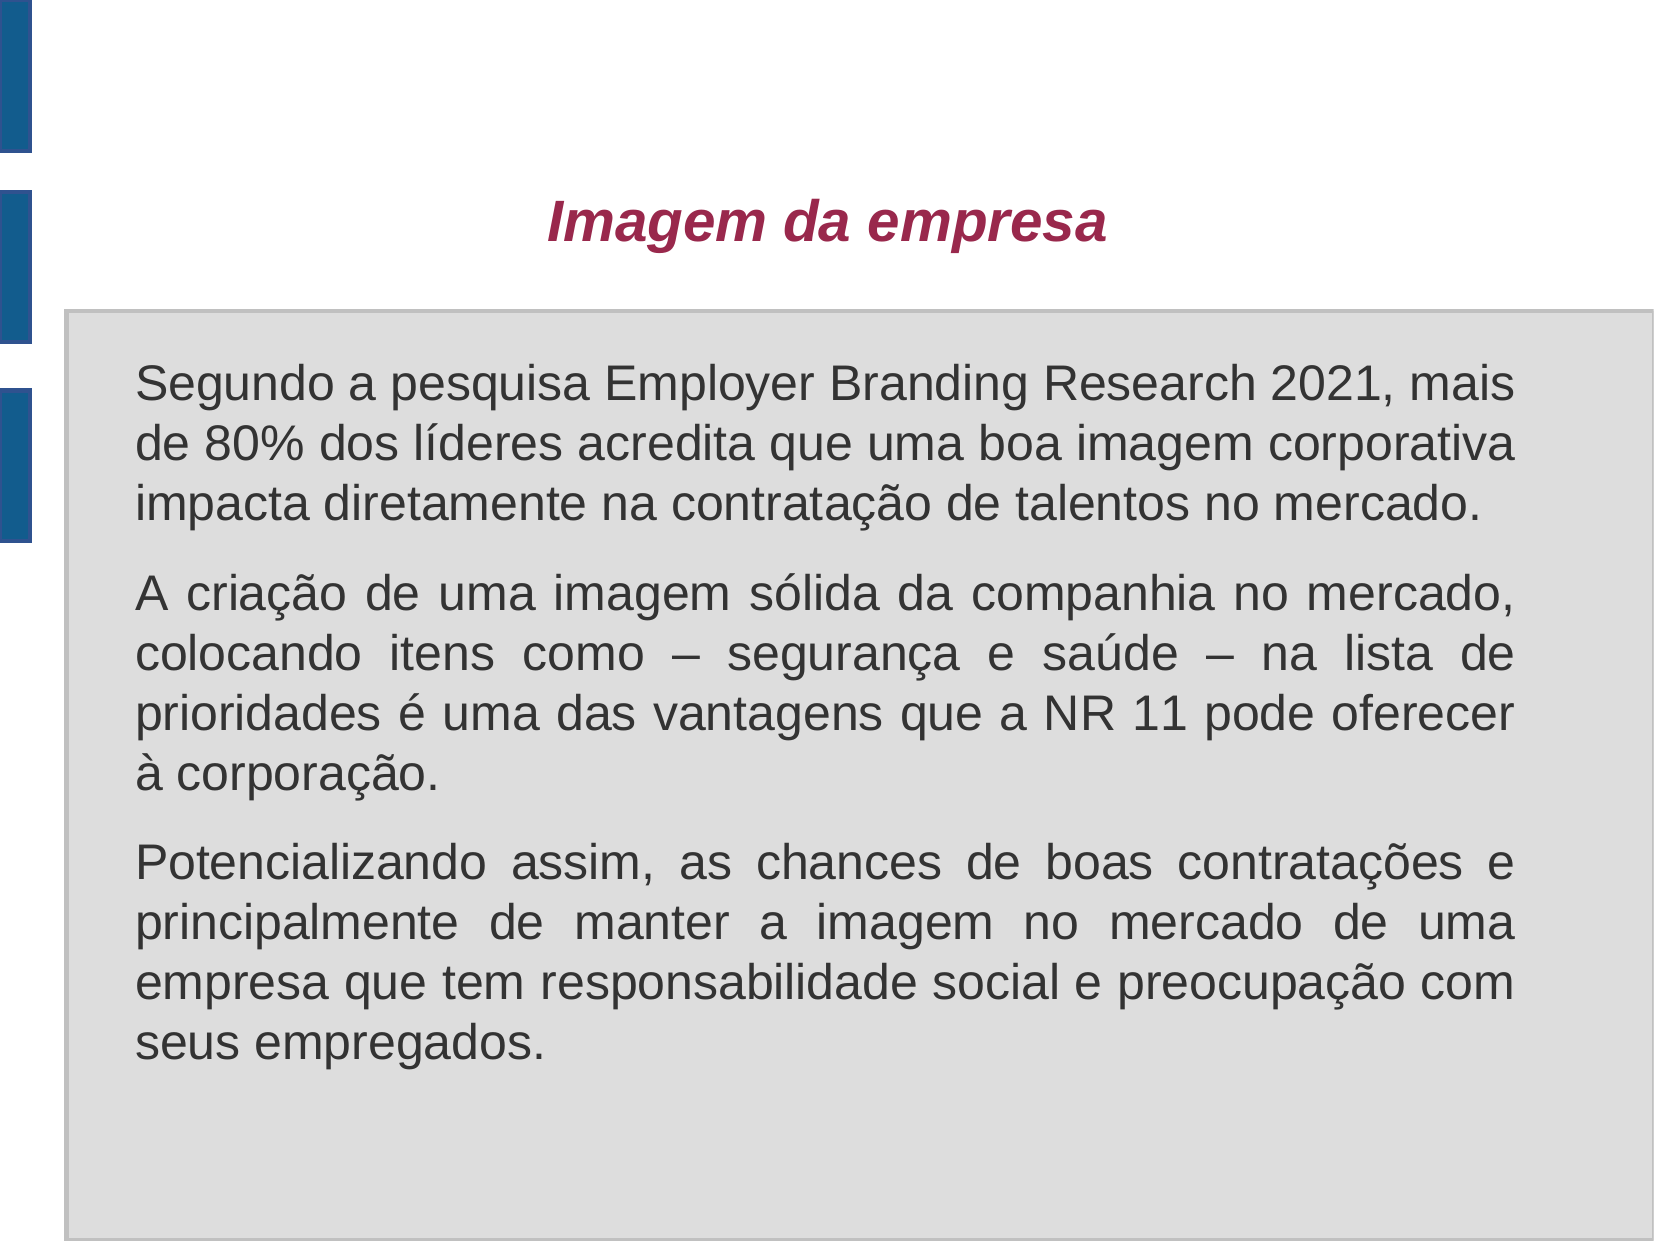

# Imagem da empresa
Segundo a pesquisa Employer Branding Research 2021, mais de 80% dos líderes acredita que uma boa imagem corporativa impacta diretamente na contratação de talentos no mercado.
A criação de uma imagem sólida da companhia no mercado, colocando itens como – segurança e saúde – na lista de prioridades é uma das vantagens que a NR 11 pode oferecer à corporação.
Potencializando assim, as chances de boas contratações e principalmente de manter a imagem no mercado de uma empresa que tem responsabilidade social e preocupação com seus empregados.